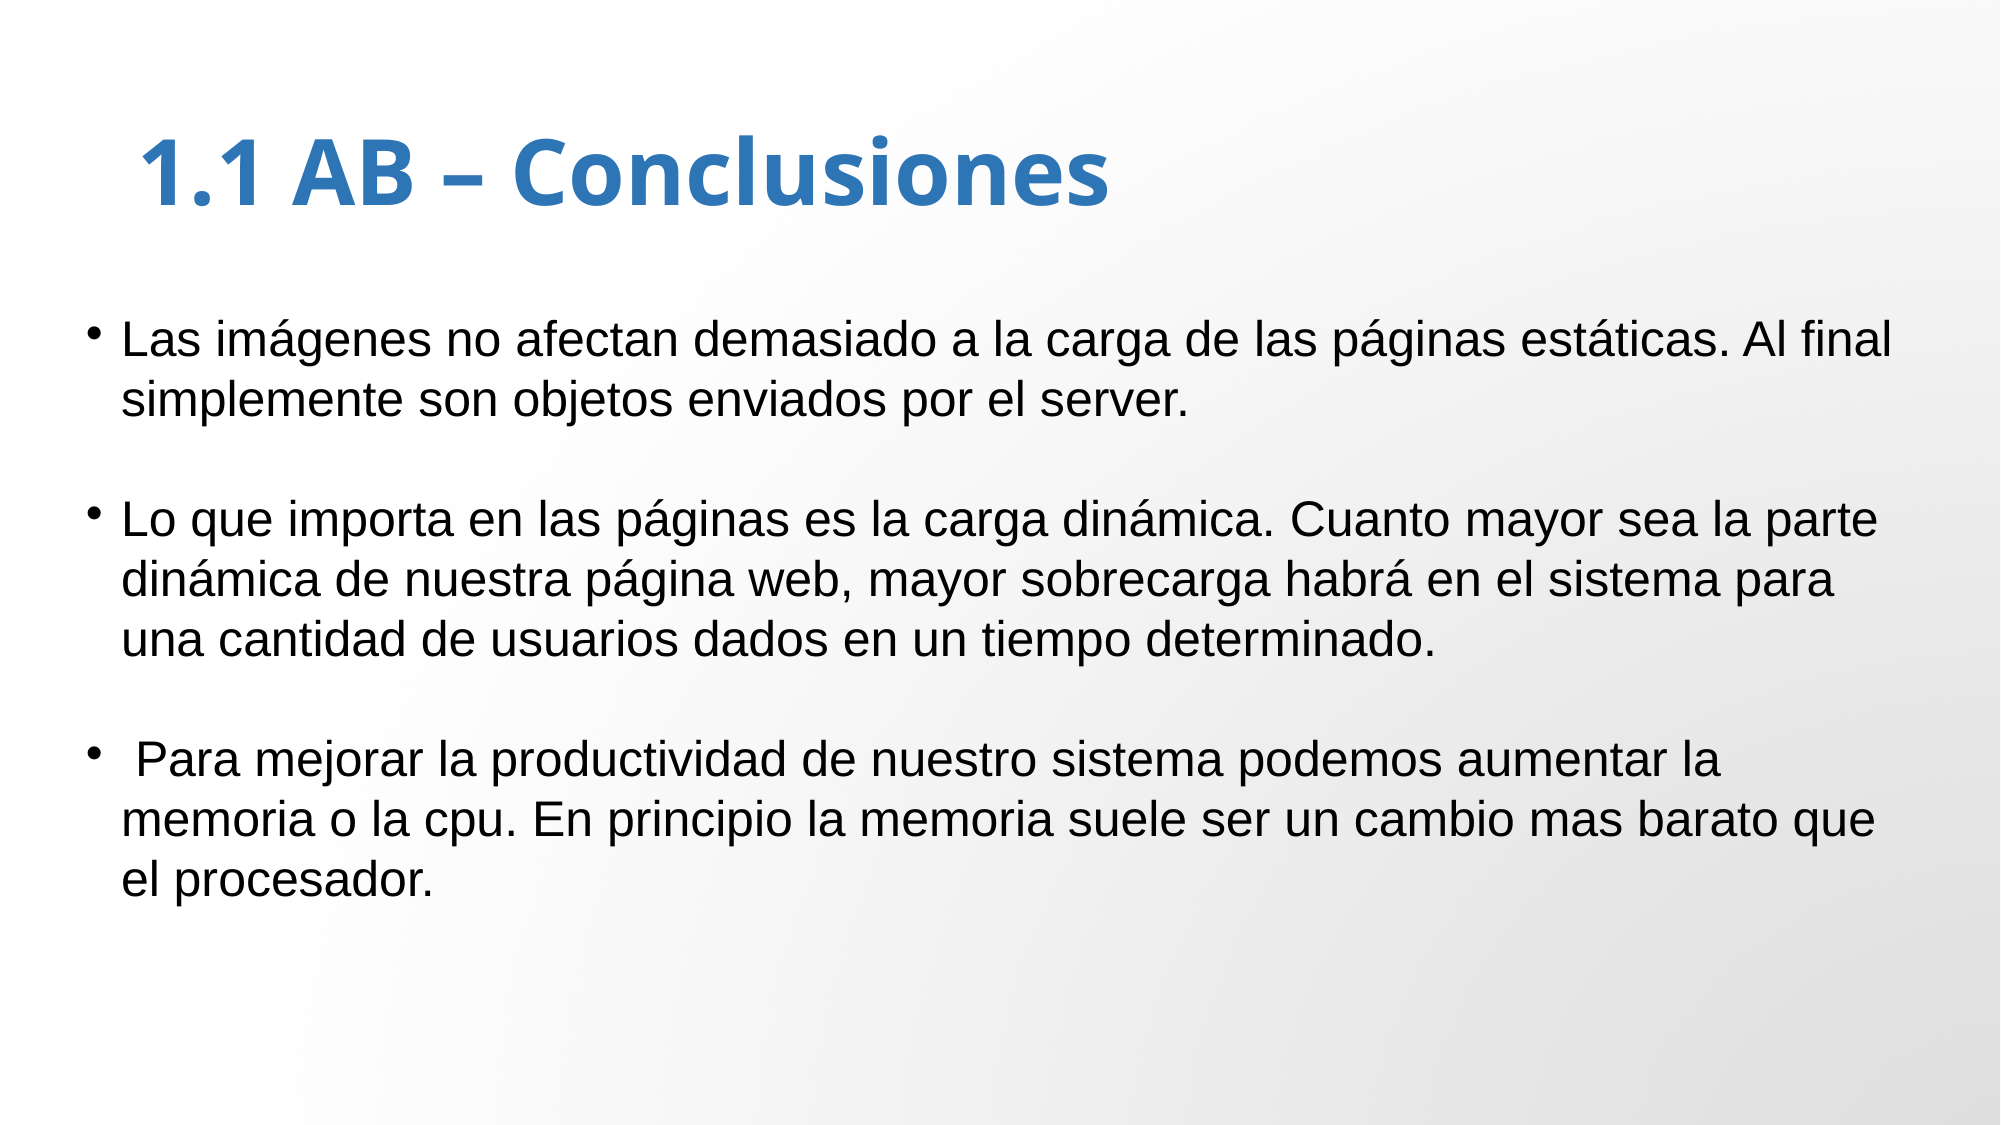

1.1 AB – Conclusiones
Las imágenes no afectan demasiado a la carga de las páginas estáticas. Al final simplemente son objetos enviados por el server.
Lo que importa en las páginas es la carga dinámica. Cuanto mayor sea la parte dinámica de nuestra página web, mayor sobrecarga habrá en el sistema para una cantidad de usuarios dados en un tiempo determinado.
 Para mejorar la productividad de nuestro sistema podemos aumentar la memoria o la cpu. En principio la memoria suele ser un cambio mas barato que el procesador.